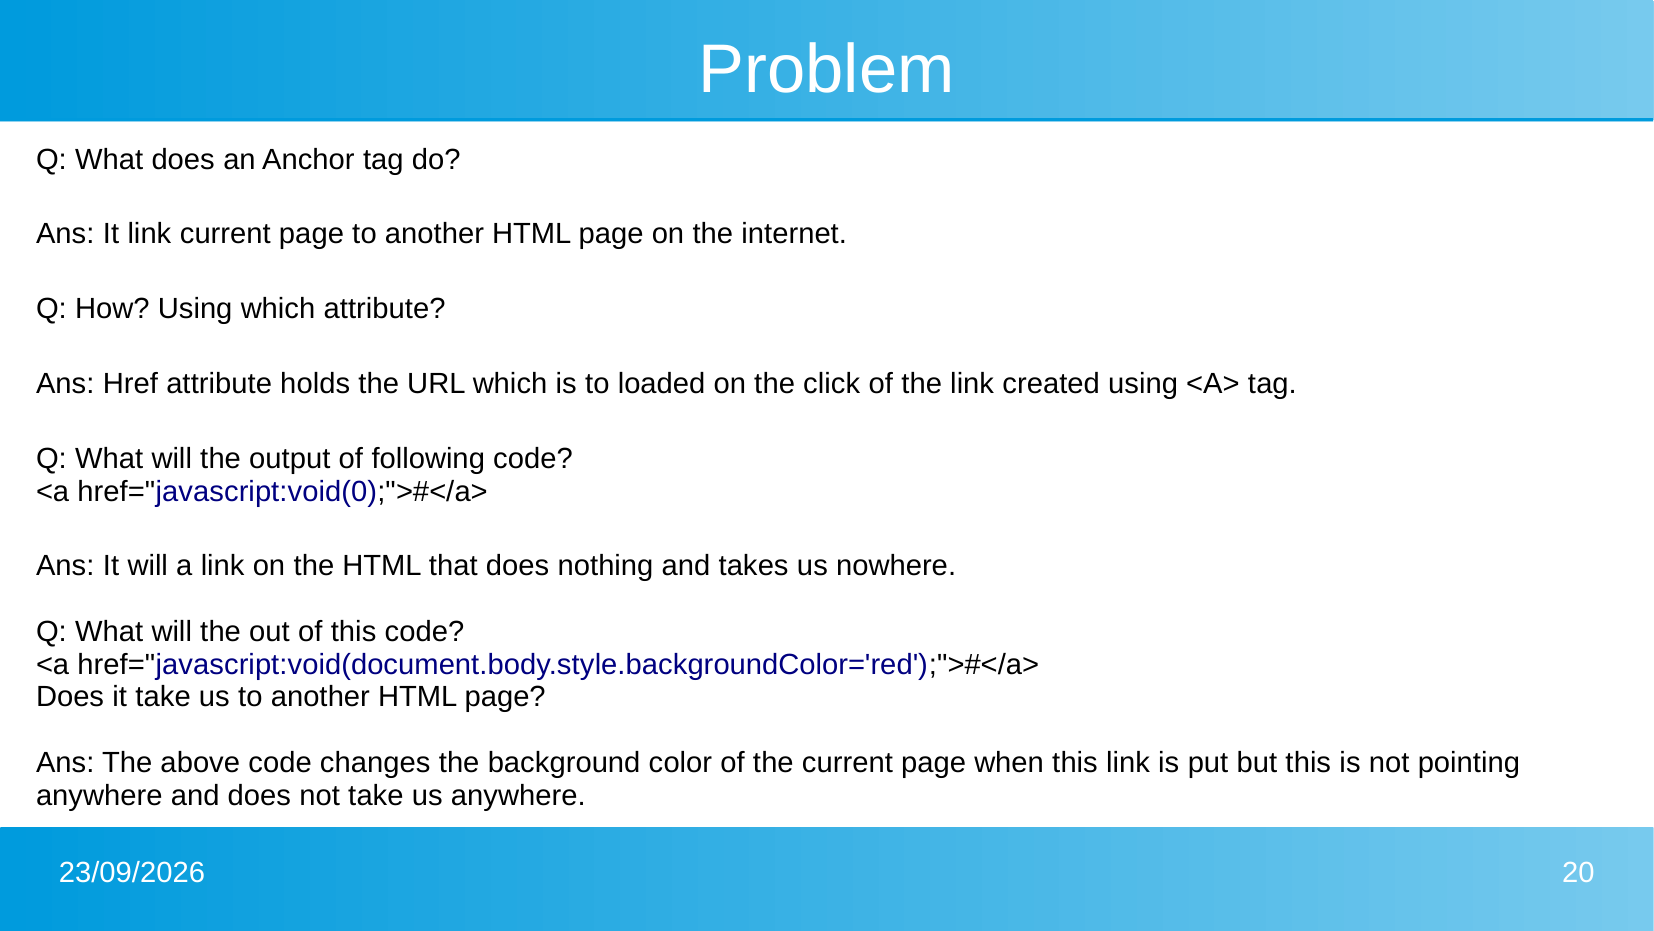

# Problem
Q: What does an Anchor tag do?
Ans: It link current page to another HTML page on the internet.
Q: How? Using which attribute?
Ans: Href attribute holds the URL which is to loaded on the click of the link created using <A> tag.
Q: What will the output of following code?
<a href="javascript:void(0);">#</a>
Ans: It will a link on the HTML that does nothing and takes us nowhere.
Q: What will the out of this code?
<a href="javascript:void(document.body.style.backgroundColor='red');">#</a>
Does it take us to another HTML page?
Ans: The above code changes the background color of the current page when this link is put but this is not pointing anywhere and does not take us anywhere.
20